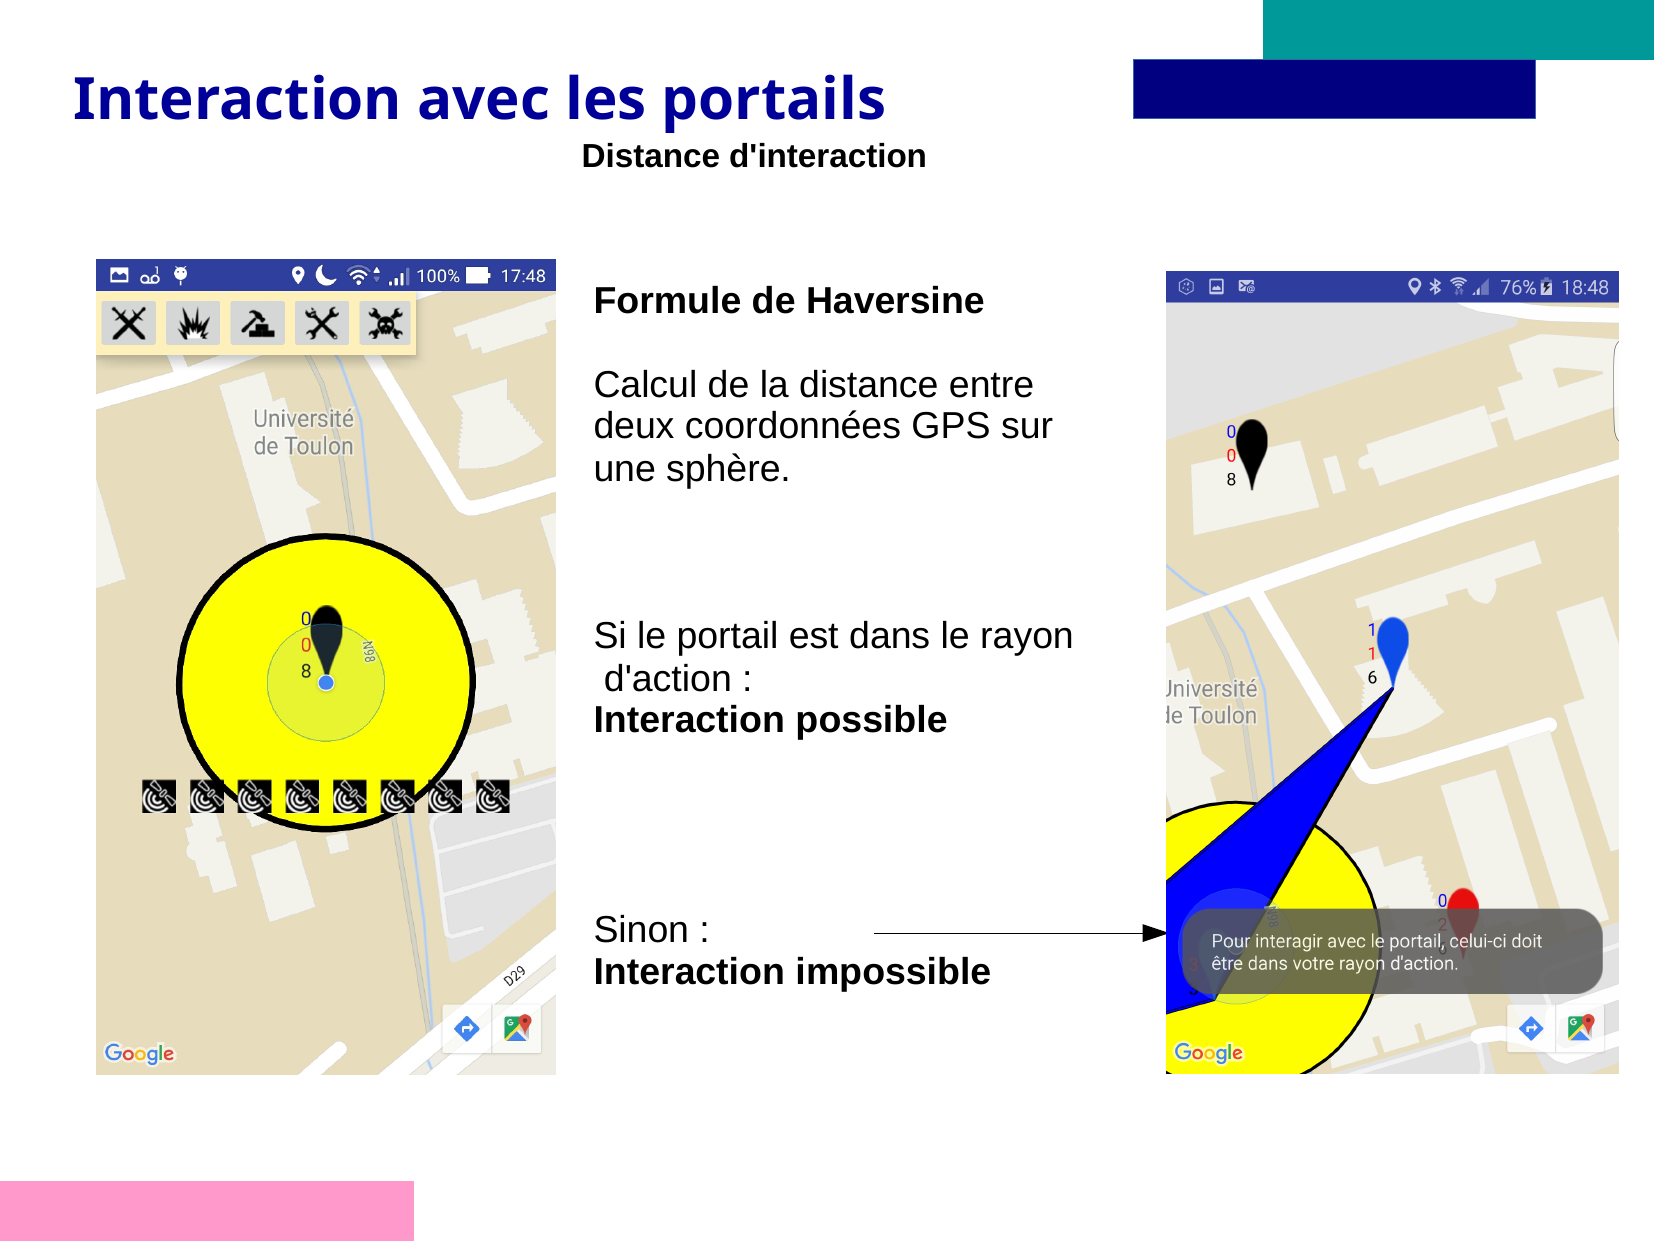

Interaction avec les portails
Distance d'interaction
Formule de Haversine
Calcul de la distance entre deux coordonnées GPS sur une sphère.
Si le portail est dans le rayon d'action :
Interaction possible
Sinon :
Interaction impossible